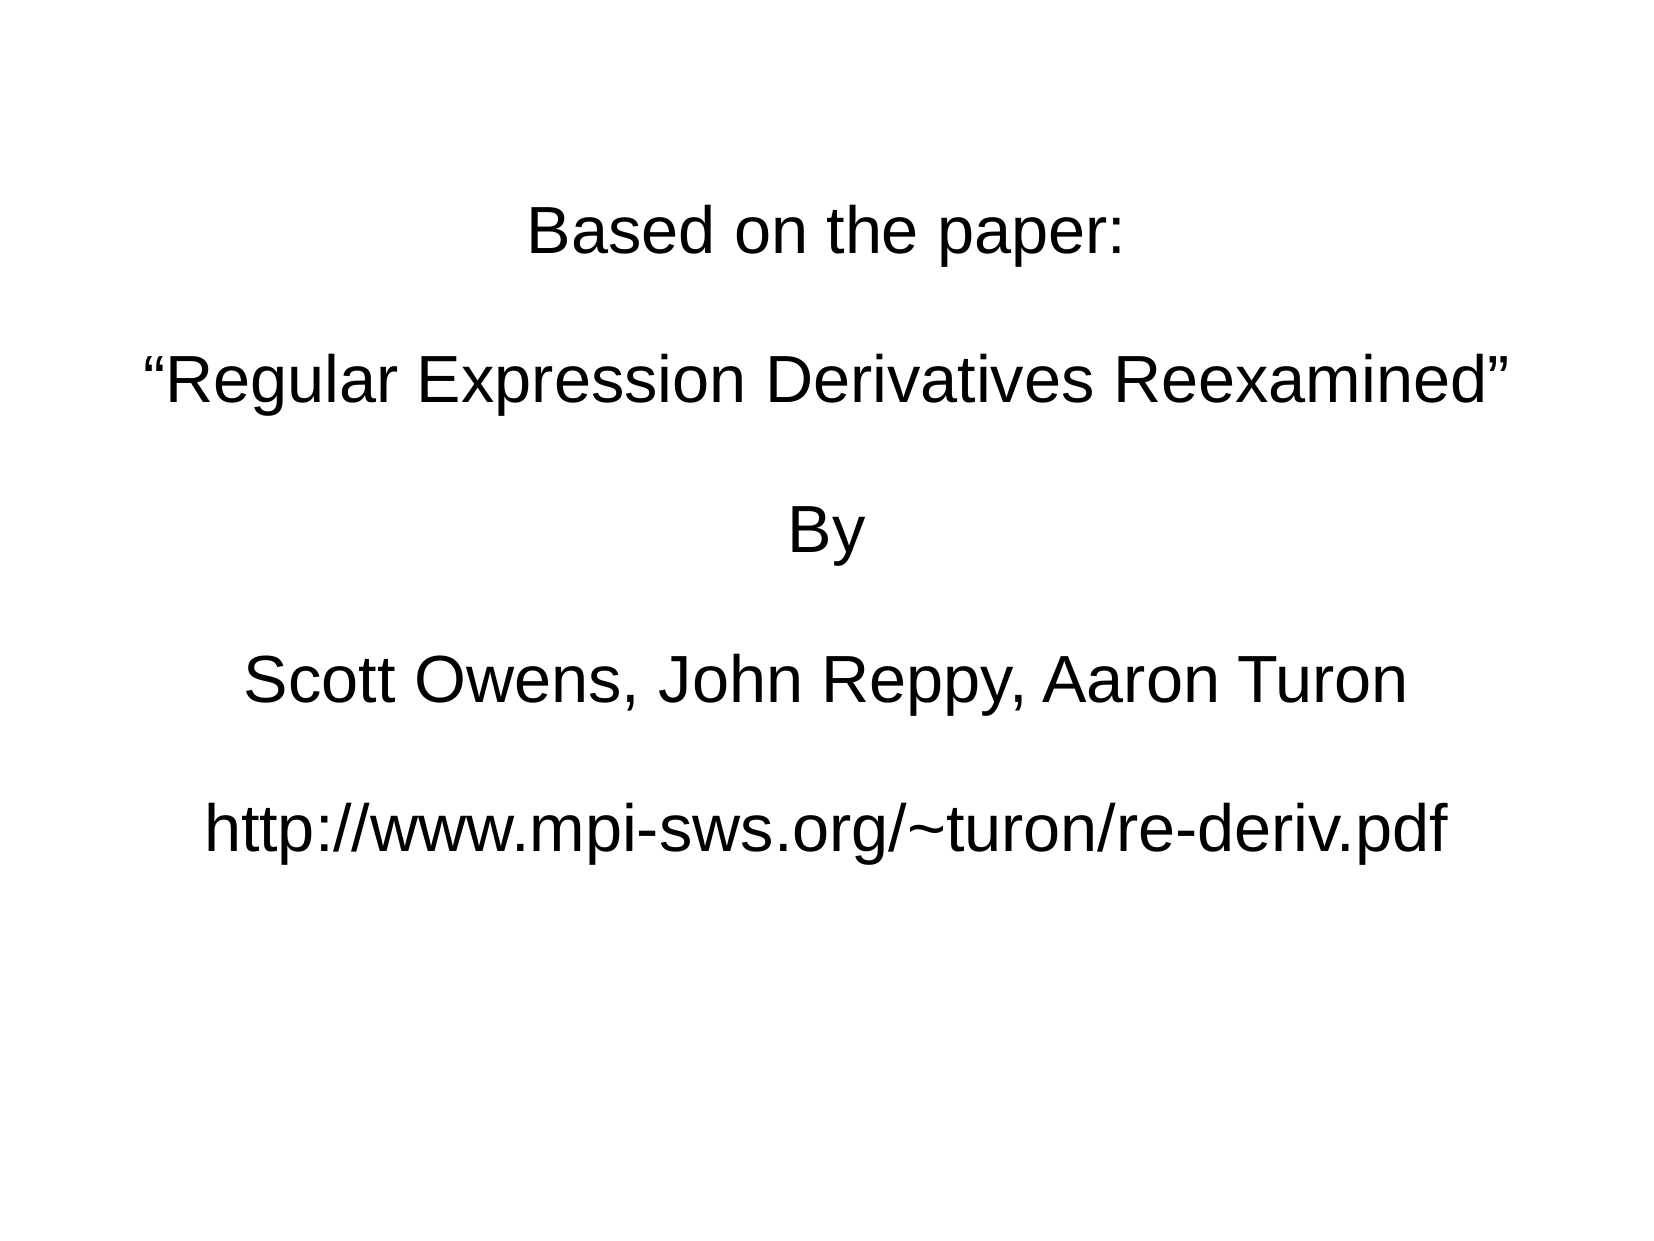

# Based on the paper:
“Regular Expression Derivatives Reexamined”
By
Scott Owens, John Reppy, Aaron Turon
http://www.mpi-sws.org/~turon/re-deriv.pdf